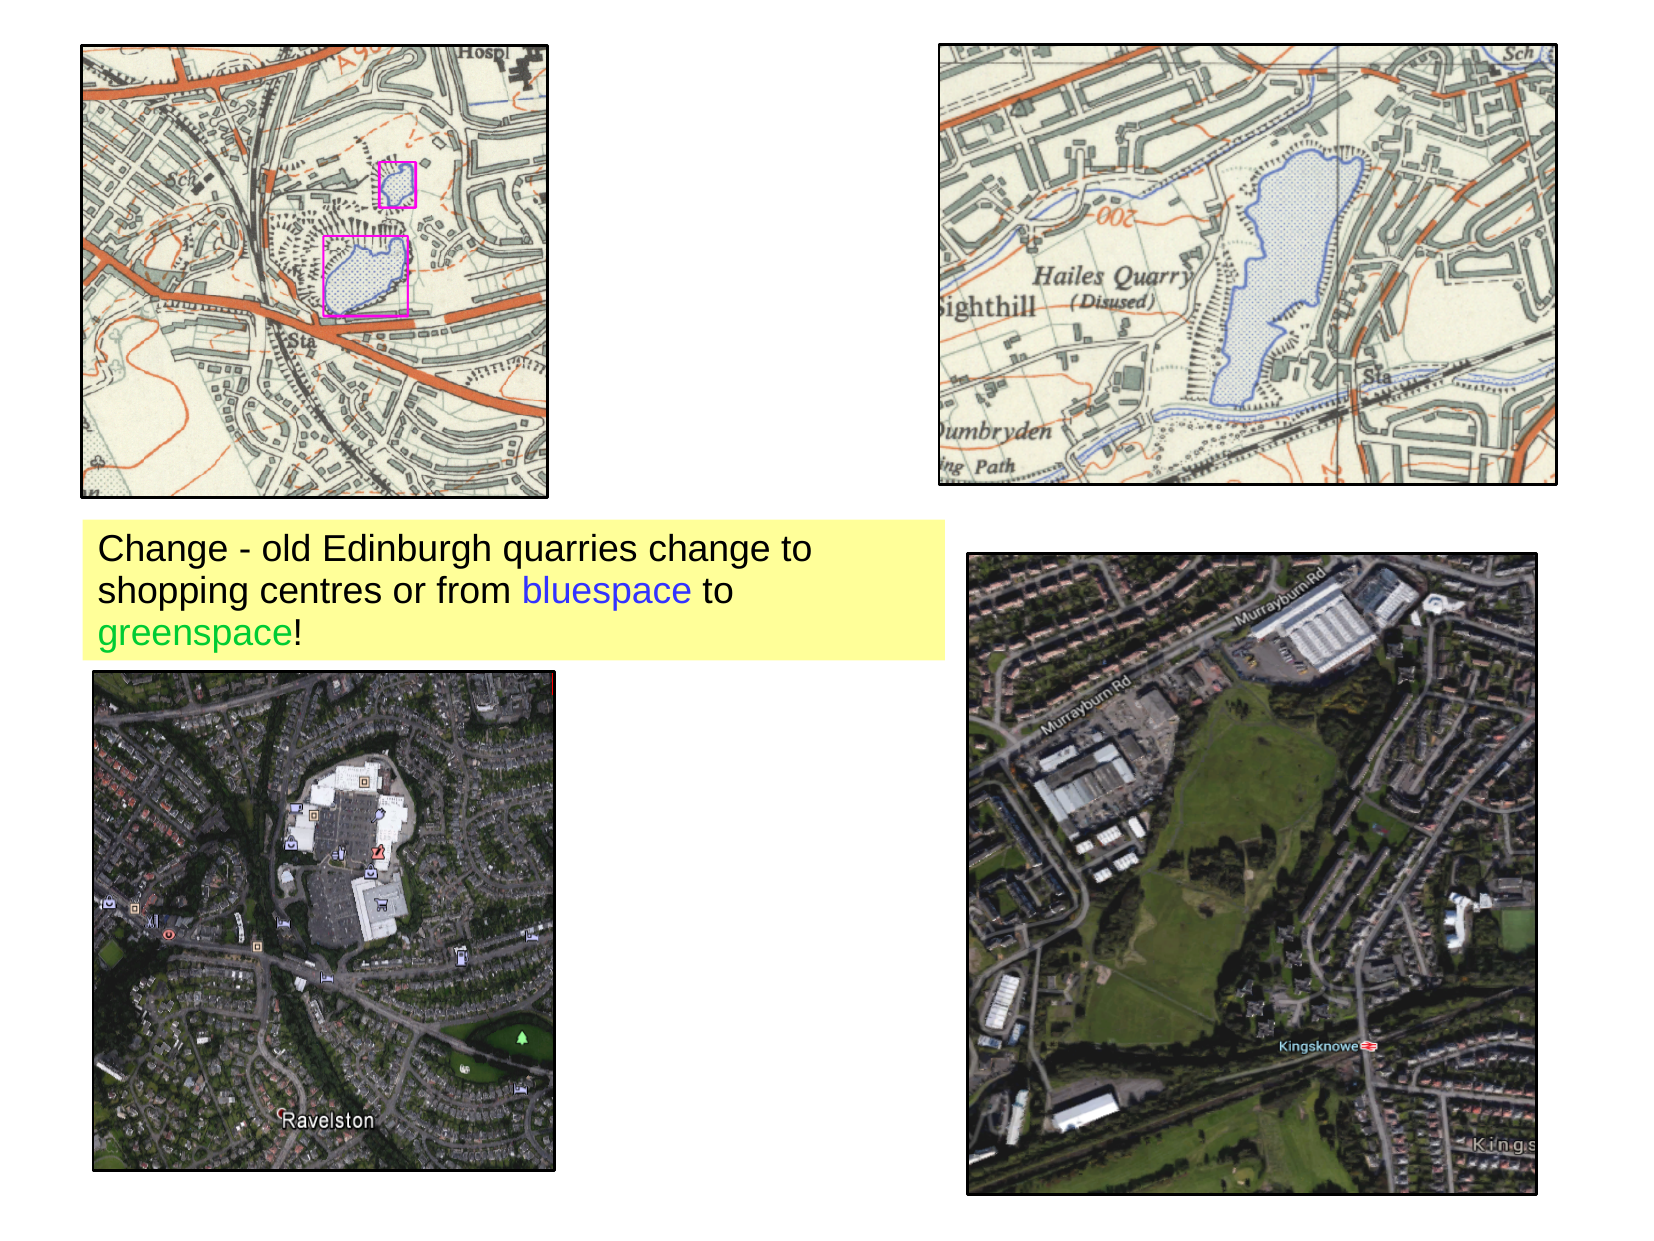

Change - old Edinburgh quarries change to shopping centres or from bluespace to greenspace!